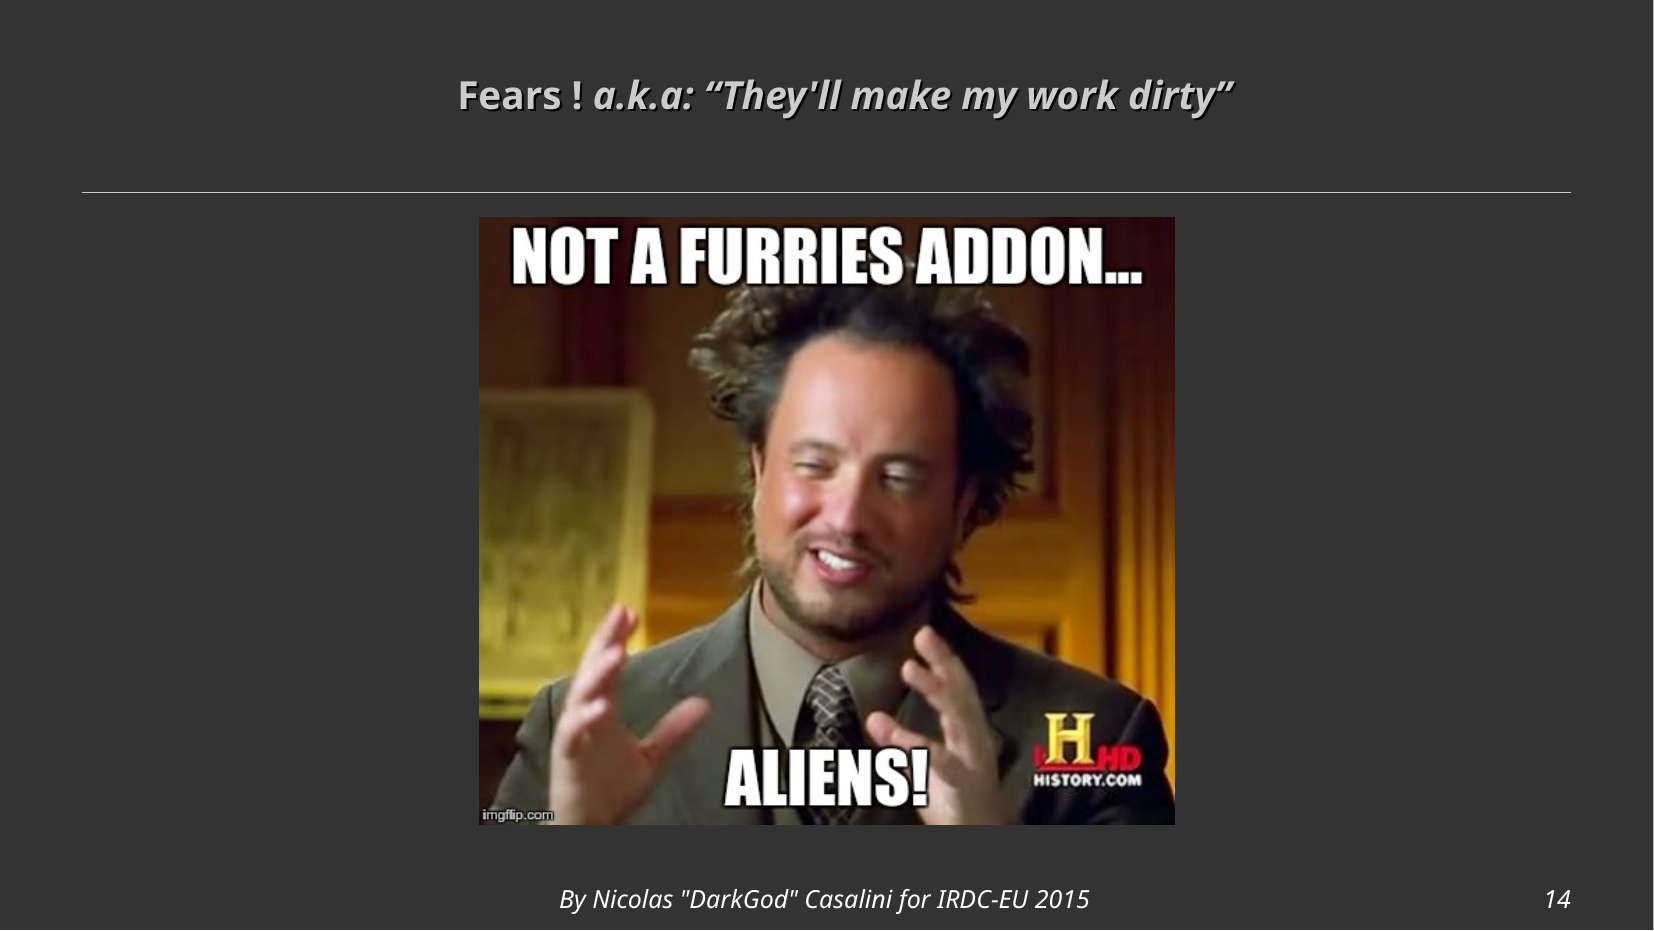

# Fears ! a.k.a: “They'll make my work dirty”
By Nicolas "DarkGod" Casalini for IRDC-EU 2015
14